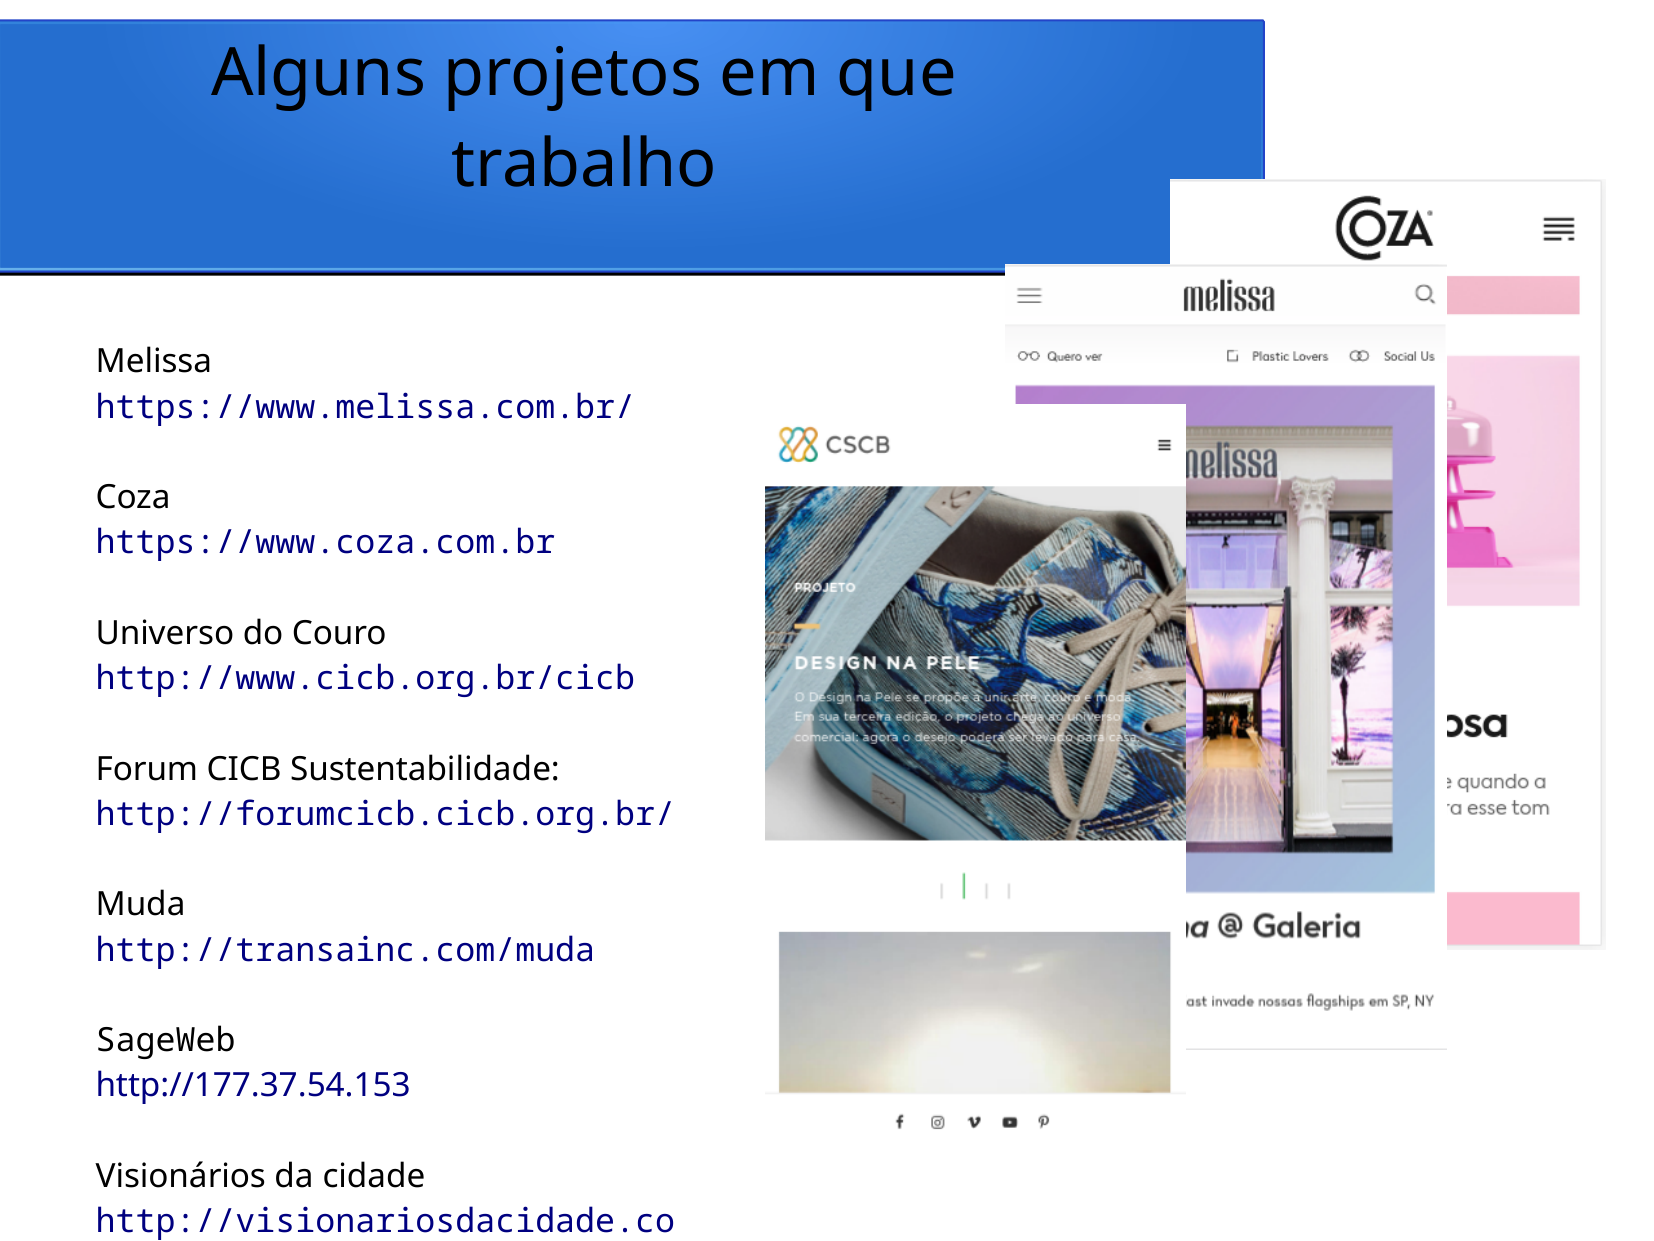

Alguns projetos em que trabalho
Melissa
https://www.melissa.com.br/
Coza
https://www.coza.com.br
Universo do Couro 			http://www.cicb.org.br/cicb
Forum CICB Sustentabilidade: 	http://forumcicb.cicb.org.br/
Muda
http://transainc.com/muda
SageWeb
http://177.37.54.153
Visionários da cidade http://visionariosdacidade.com.br